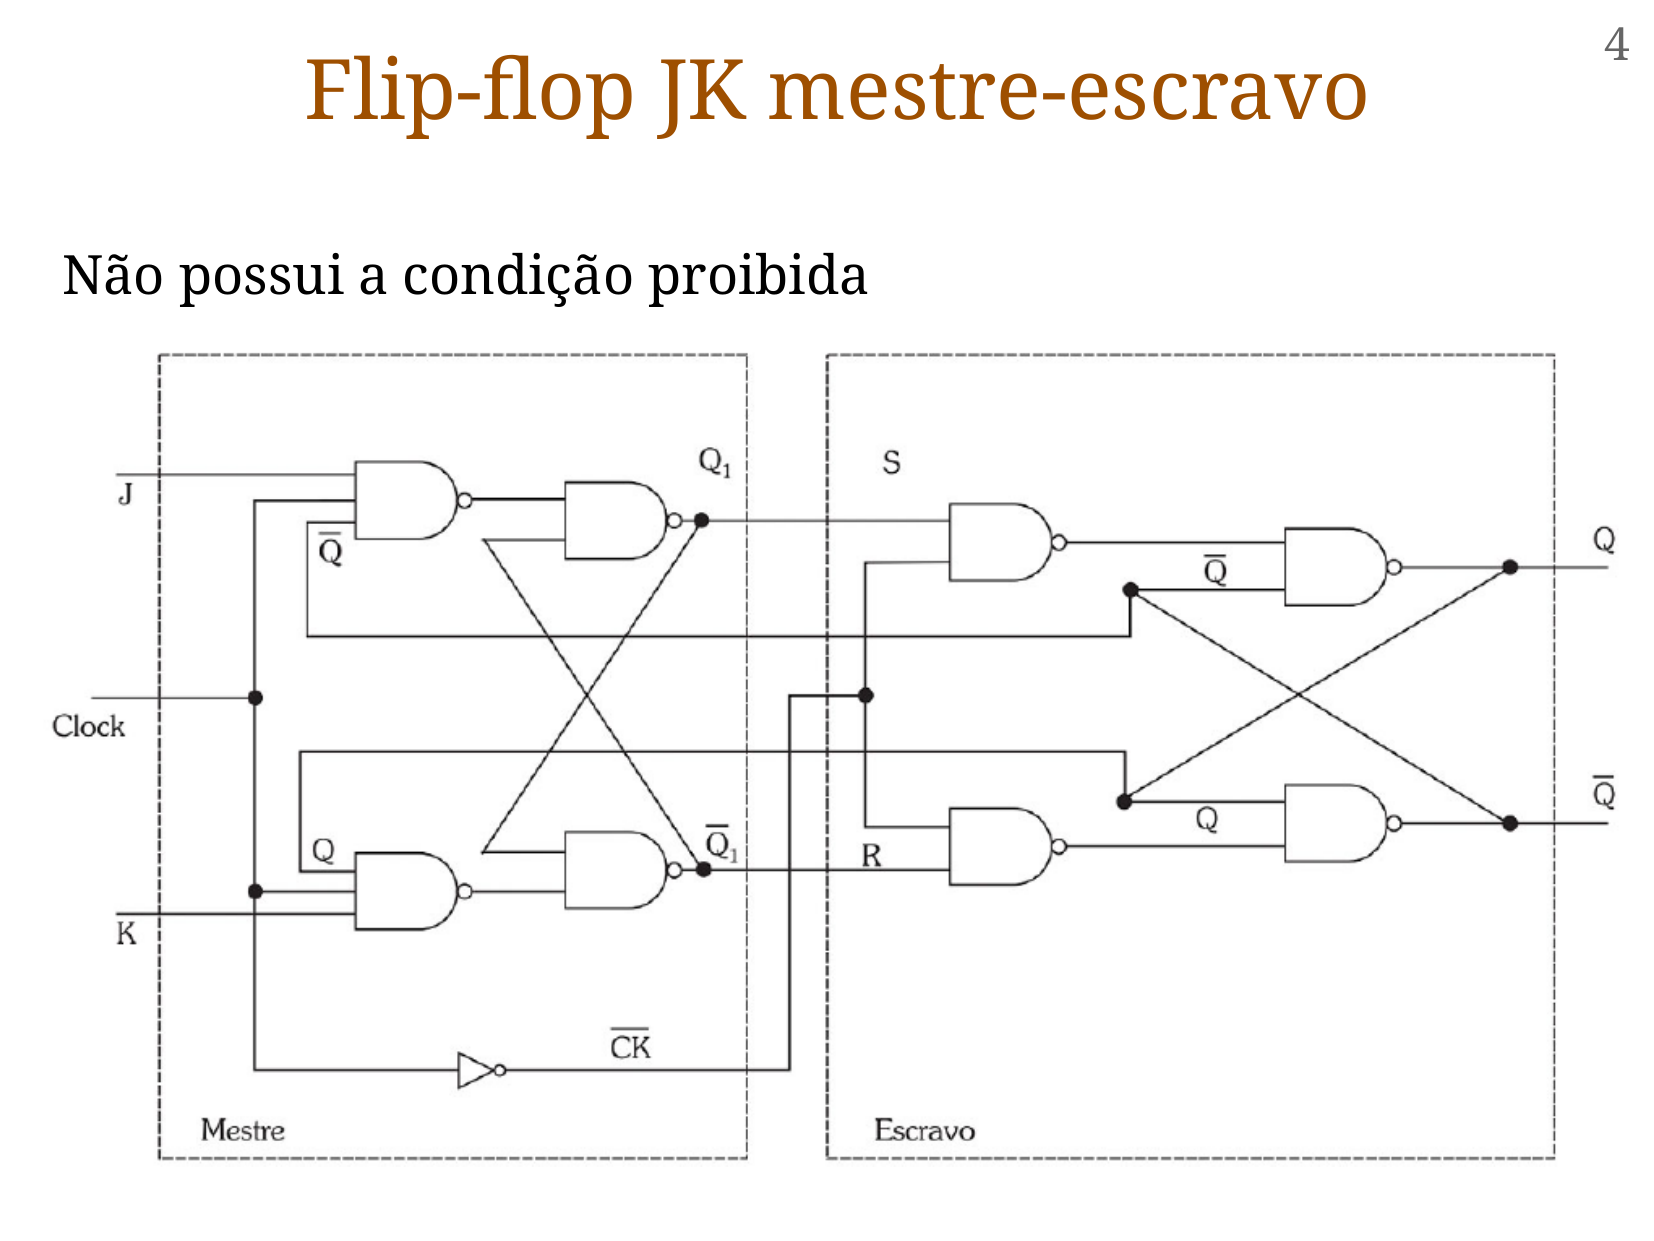

4
# Flip-flop JK mestre-escravo
Não possui a condição proibida